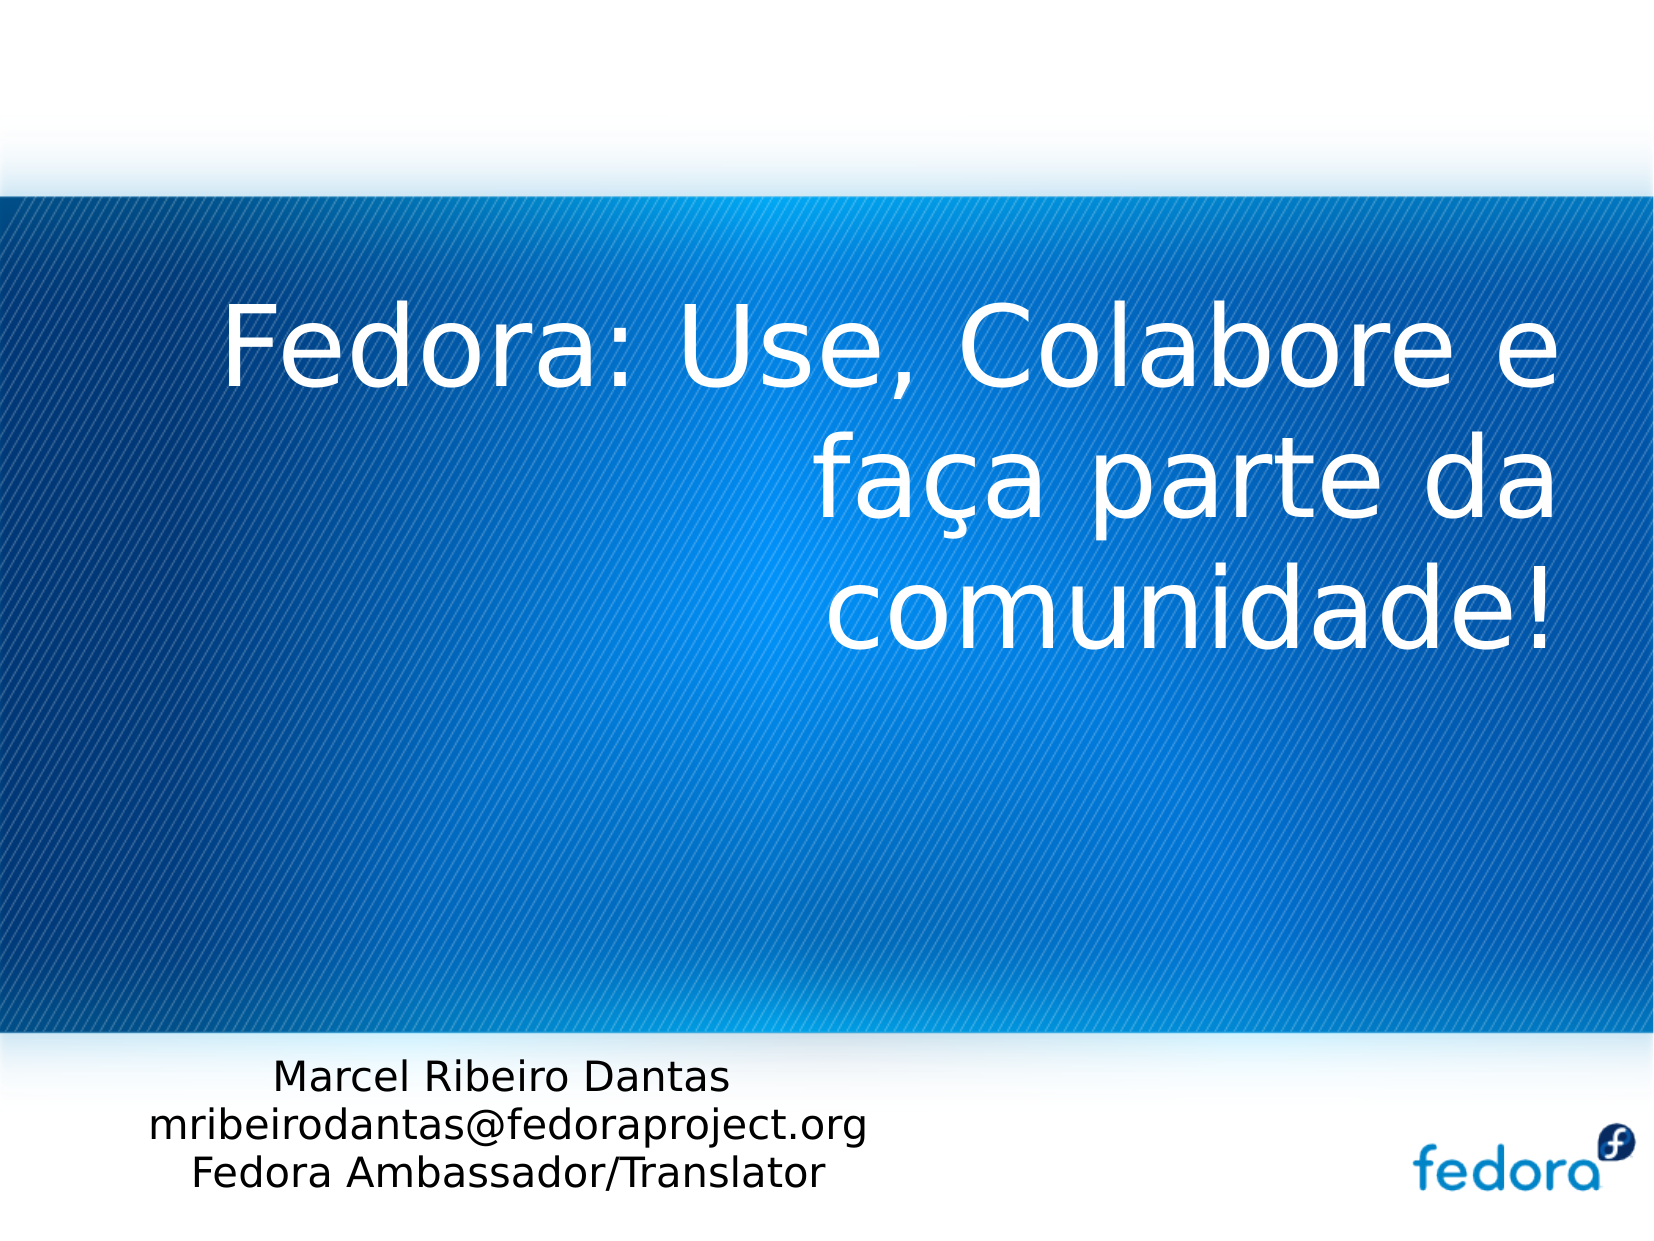

Fedora: Use, Colabore e faça parte da comunidade!
# Marcel Ribeiro Dantas mribeirodantas@fedoraproject.org
Fedora Ambassador/Translator